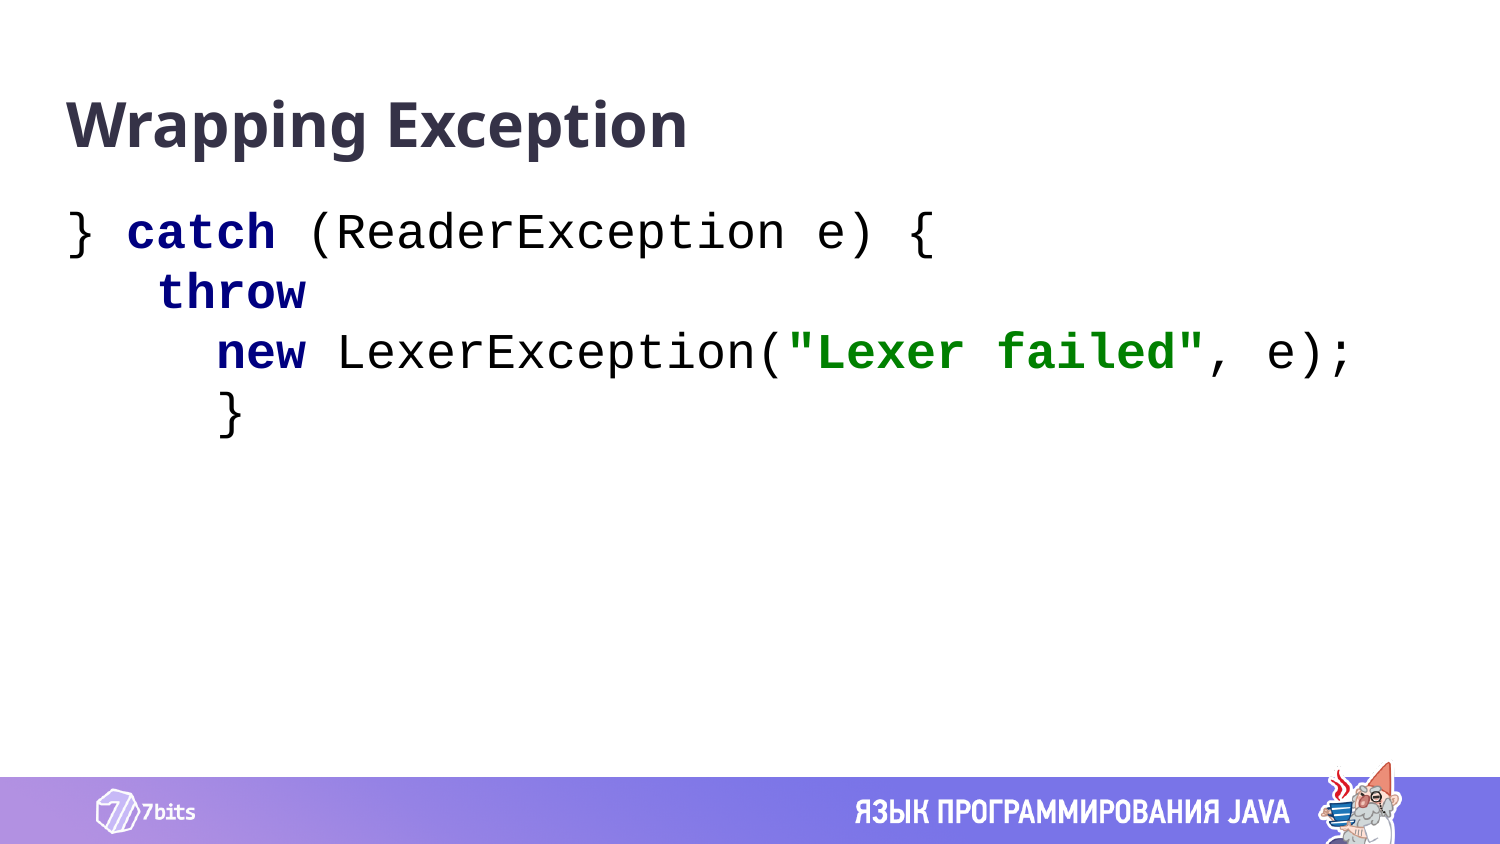

# Wrapping Exception
} catch (ReaderException e) {
 throw
new LexerException("Lexer failed", e);
}